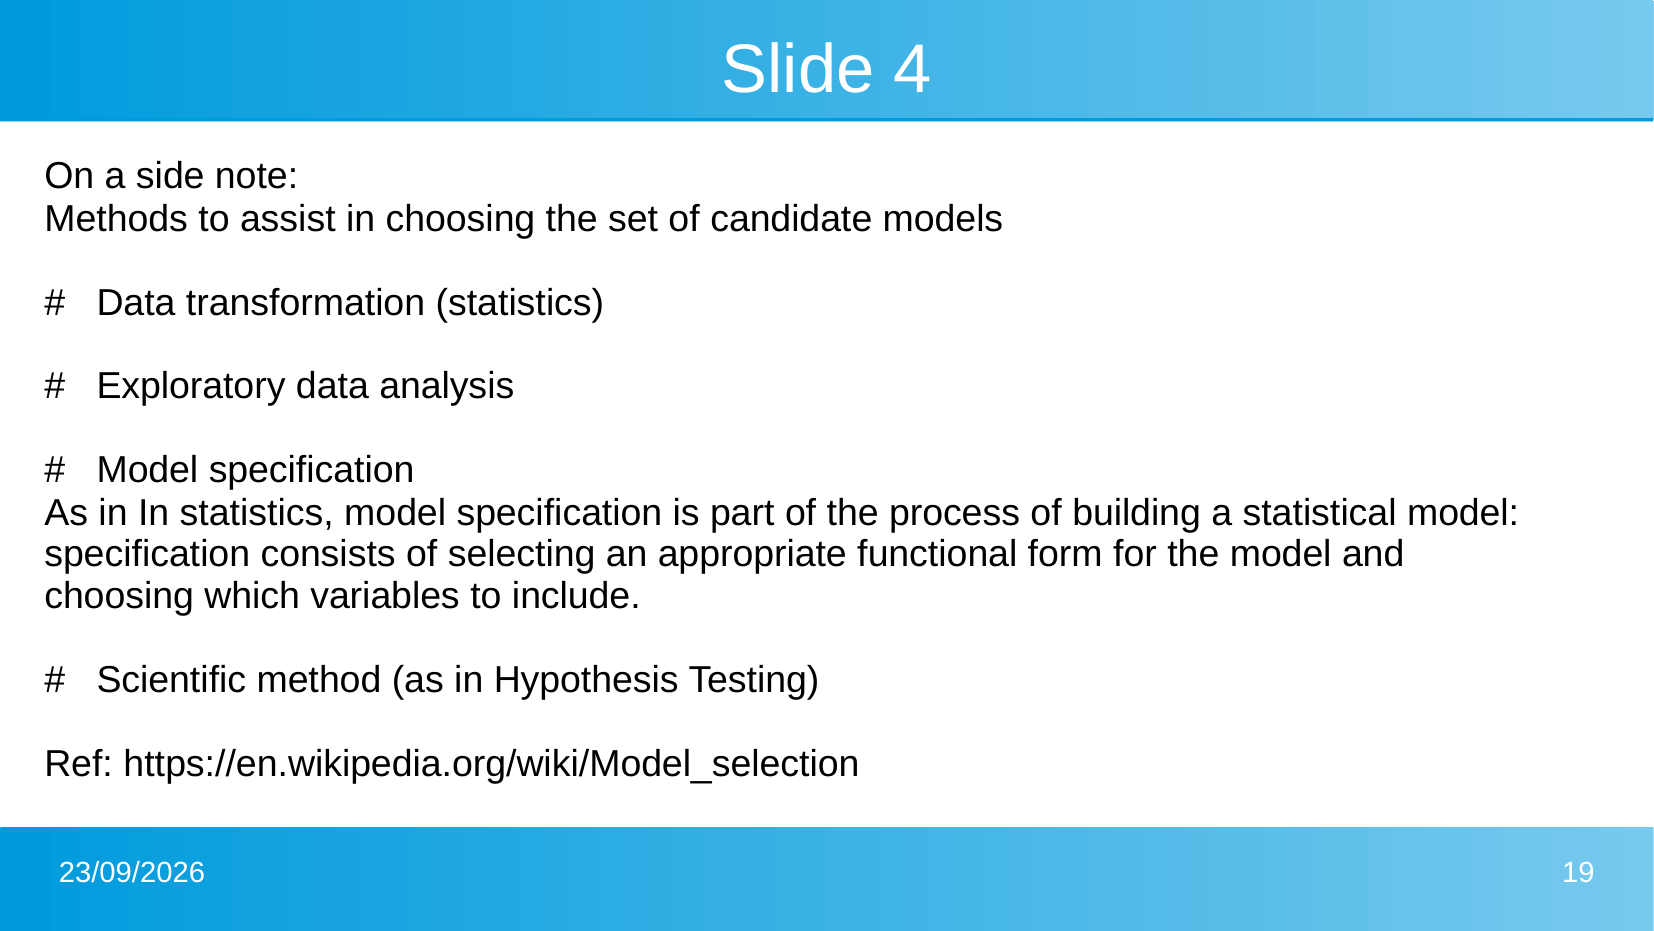

# Slide 4
On a side note:
Methods to assist in choosing the set of candidate models
# Data transformation (statistics)
# Exploratory data analysis
# Model specification
As in In statistics, model specification is part of the process of building a statistical model: specification consists of selecting an appropriate functional form for the model and choosing which variables to include.
# Scientific method (as in Hypothesis Testing)
Ref: https://en.wikipedia.org/wiki/Model_selection
19